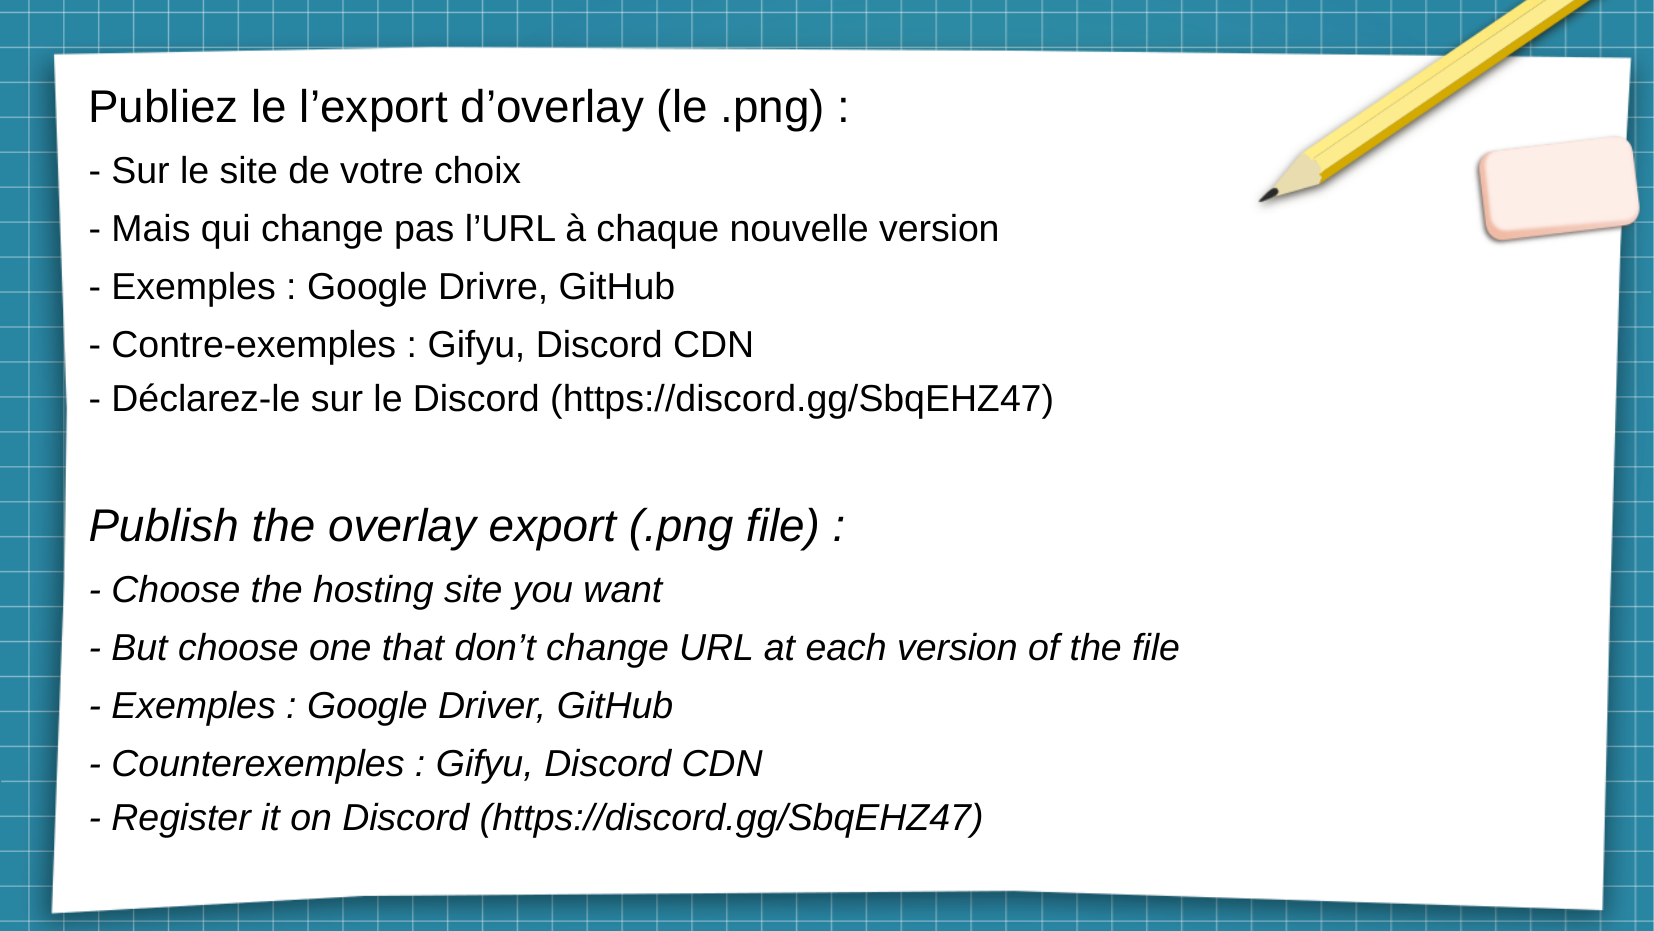

#
Publiez le l’export d’overlay (le .png) :
- Sur le site de votre choix
- Mais qui change pas l’URL à chaque nouvelle version
- Exemples : Google Drivre, GitHub
- Contre-exemples : Gifyu, Discord CDN
- Déclarez-le sur le Discord (https://discord.gg/SbqEHZ47)
Publish the overlay export (.png file) :
- Choose the hosting site you want
- But choose one that don’t change URL at each version of the file
- Exemples : Google Driver, GitHub
- Counterexemples : Gifyu, Discord CDN
- Register it on Discord (https://discord.gg/SbqEHZ47)